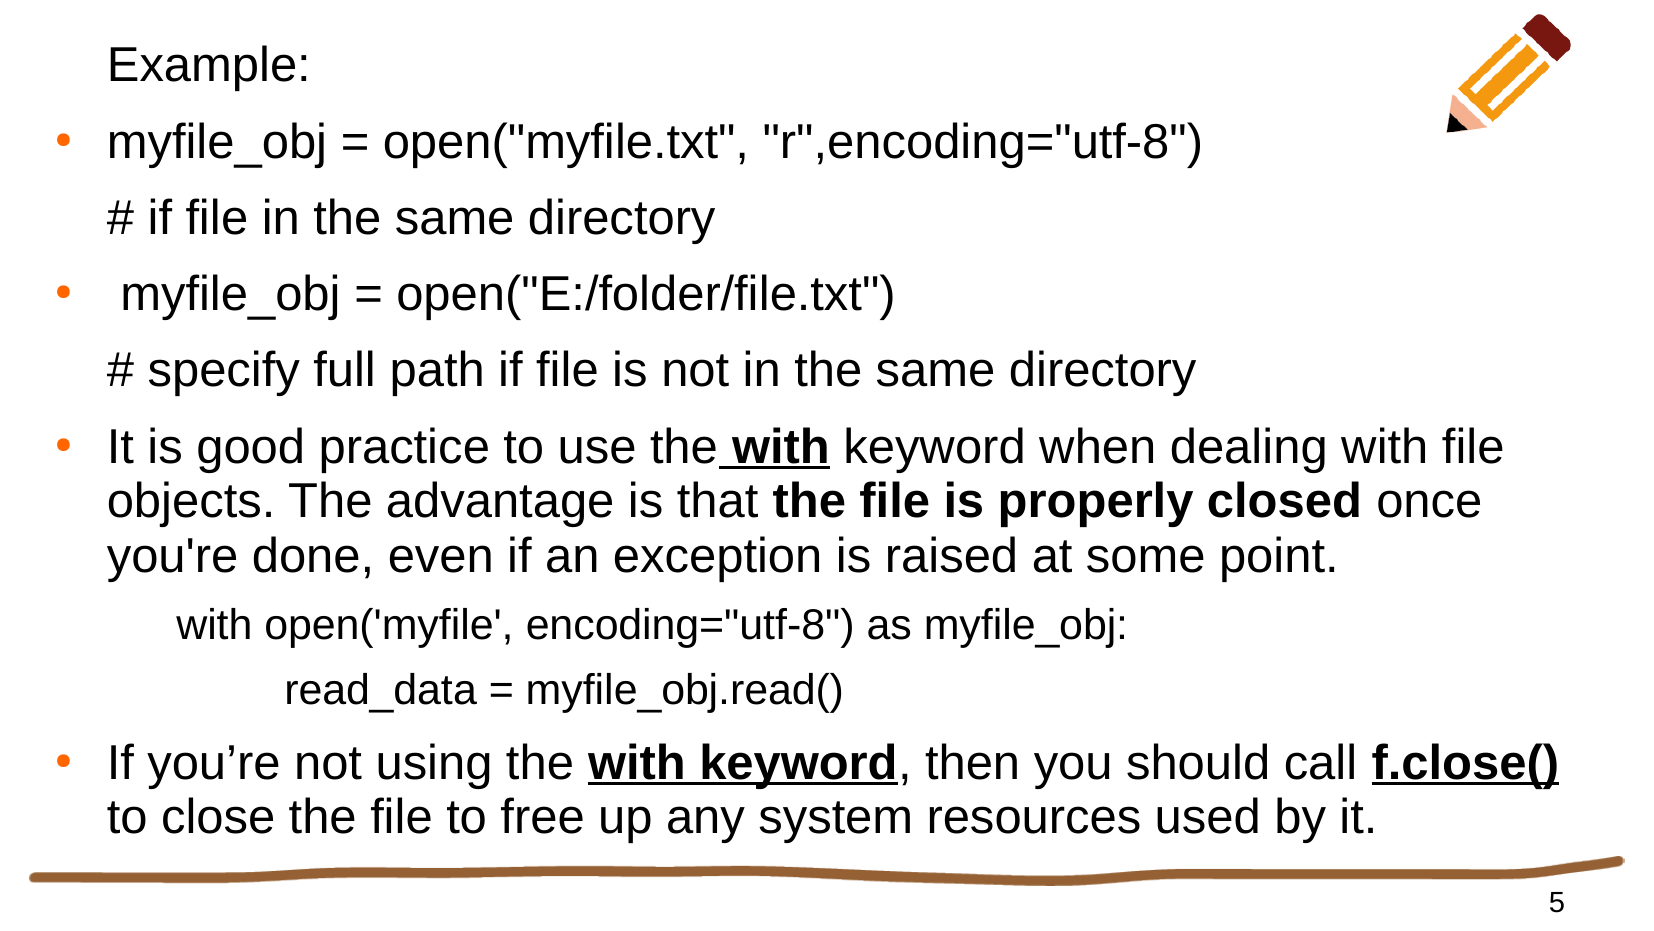

# Example:
myfile_obj = open("myfile.txt", "r",encoding="utf-8")
# if file in the same directory
 myfile_obj = open("E:/folder/file.txt")
# specify full path if file is not in the same directory
It is good practice to use the with keyword when dealing with file objects. The advantage is that the file is properly closed once you're done, even if an exception is raised at some point.
with open('myfile', encoding="utf-8") as myfile_obj:
 read_data = myfile_obj.read()
If you’re not using the with keyword, then you should call f.close() to close the file to free up any system resources used by it.
5